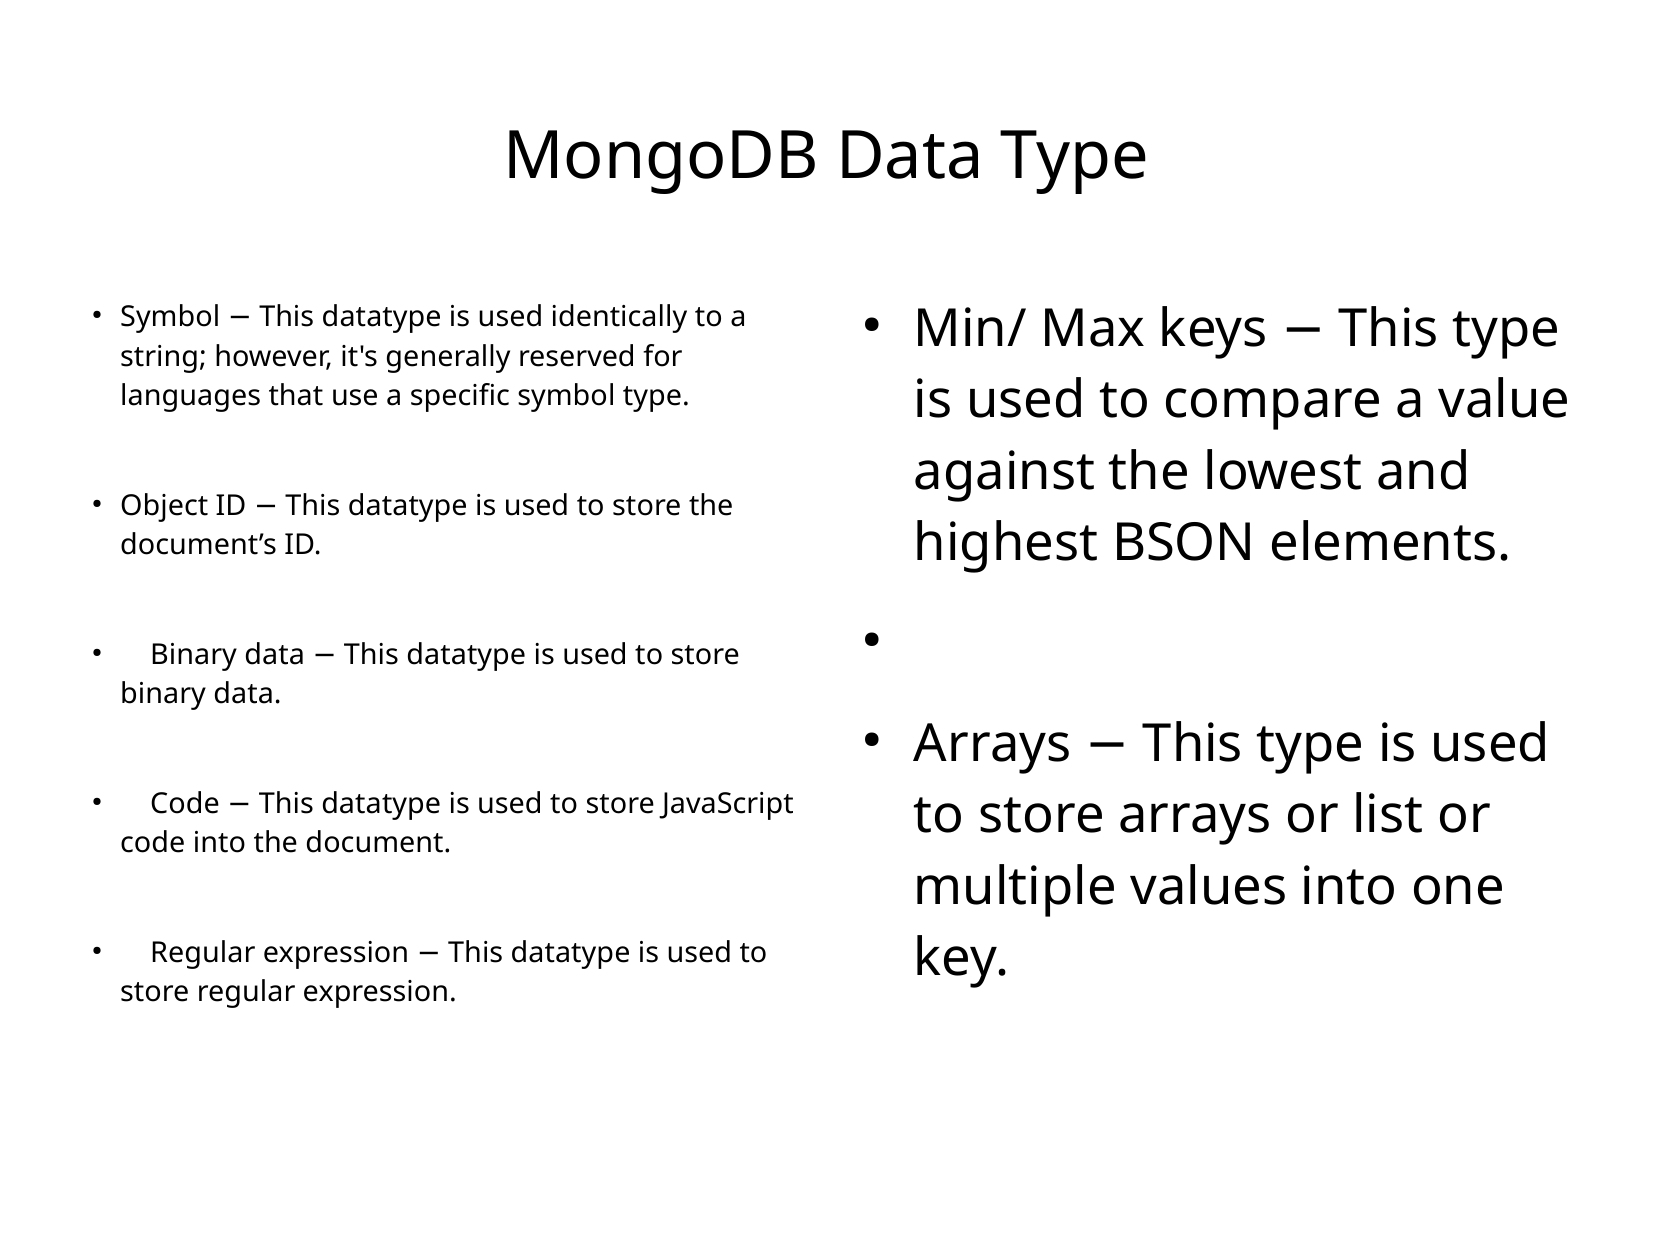

# MongoDB Data Type
Min/ Max keys − This type is used to compare a value against the lowest and highest BSON elements.
Arrays − This type is used to store arrays or list or multiple values into one key.
Symbol − This datatype is used identically to a string; however, it's generally reserved for languages that use a specific symbol type.
Object ID − This datatype is used to store the document’s ID.
 Binary data − This datatype is used to store binary data.
 Code − This datatype is used to store JavaScript code into the document.
 Regular expression − This datatype is used to store regular expression.